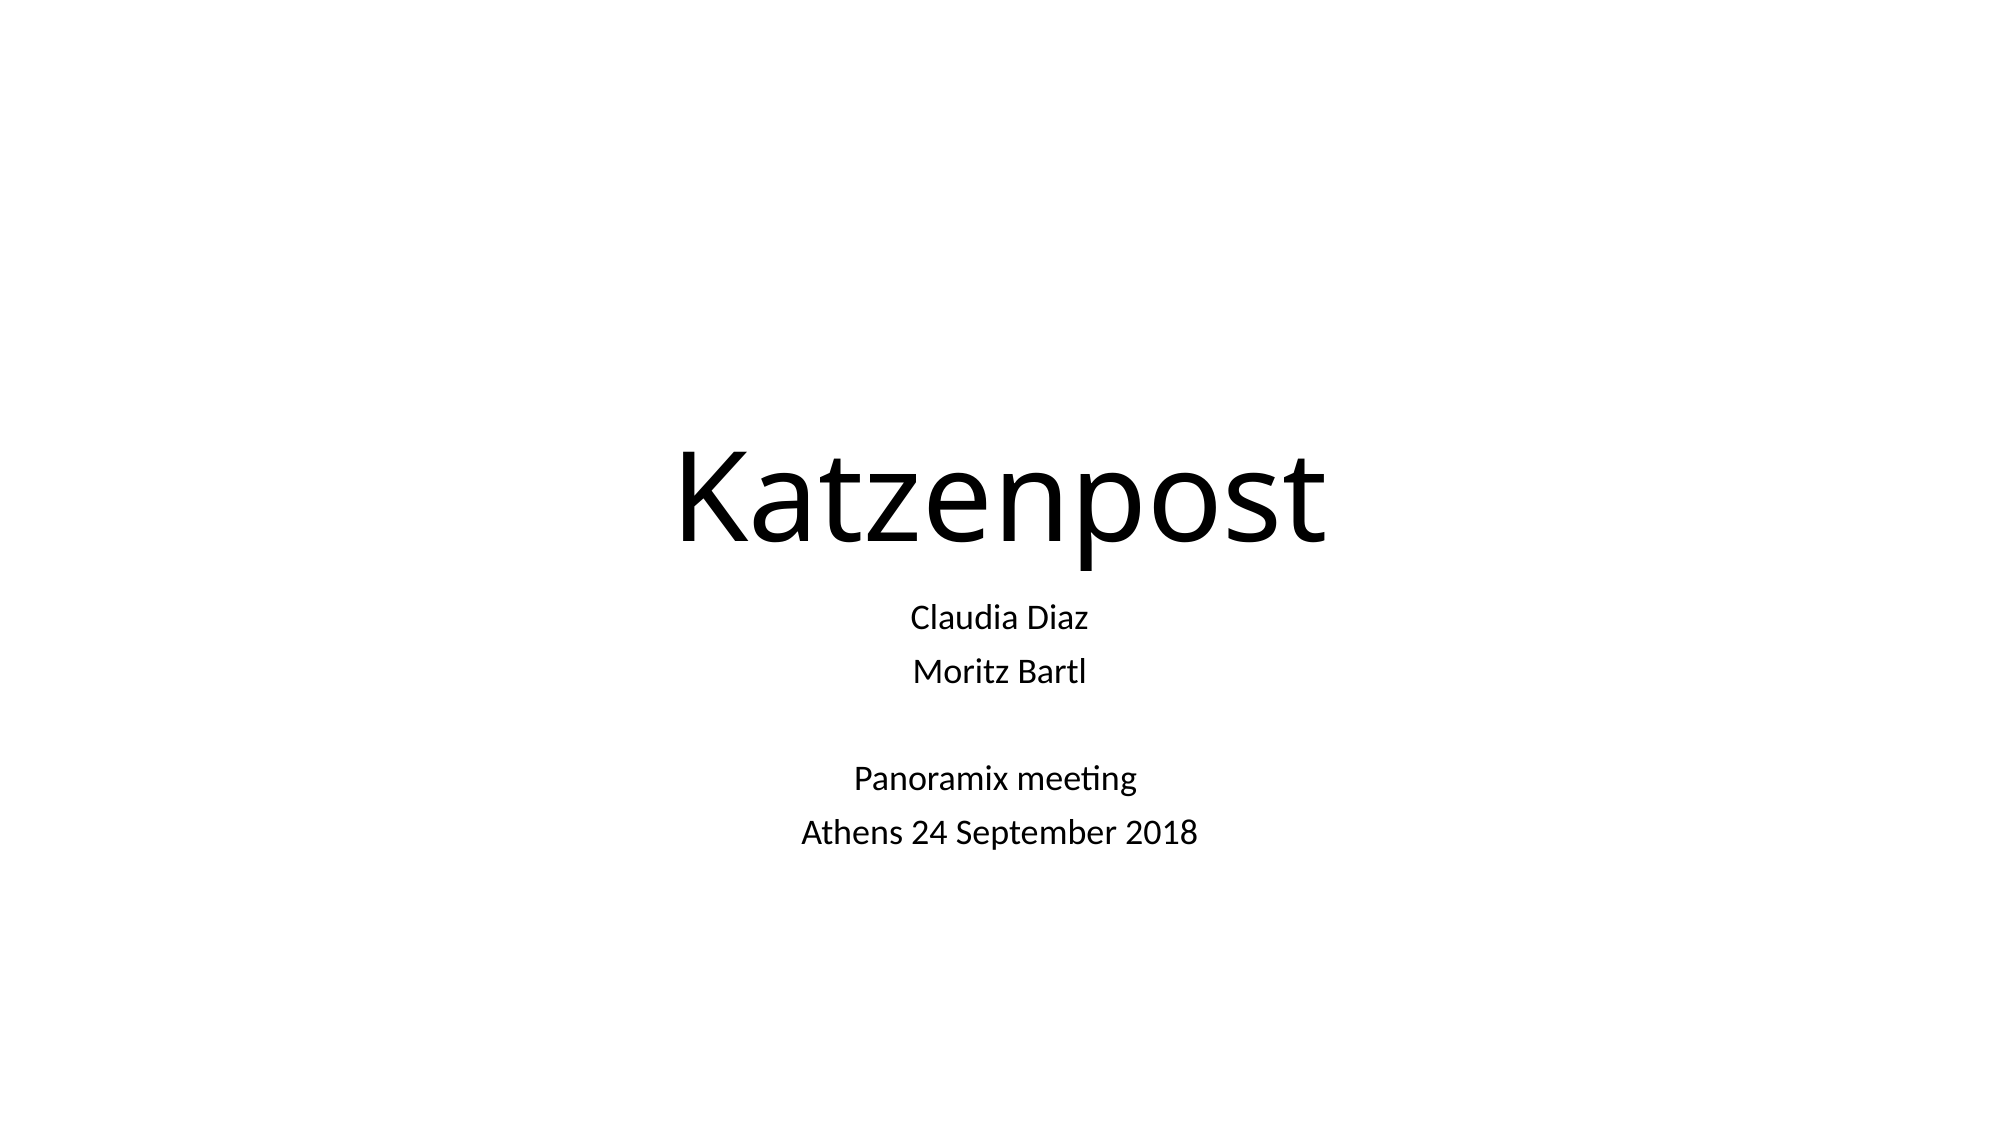

# Katzenpost
Claudia Diaz
Moritz Bartl
Panoramix meeting
Athens 24 September 2018